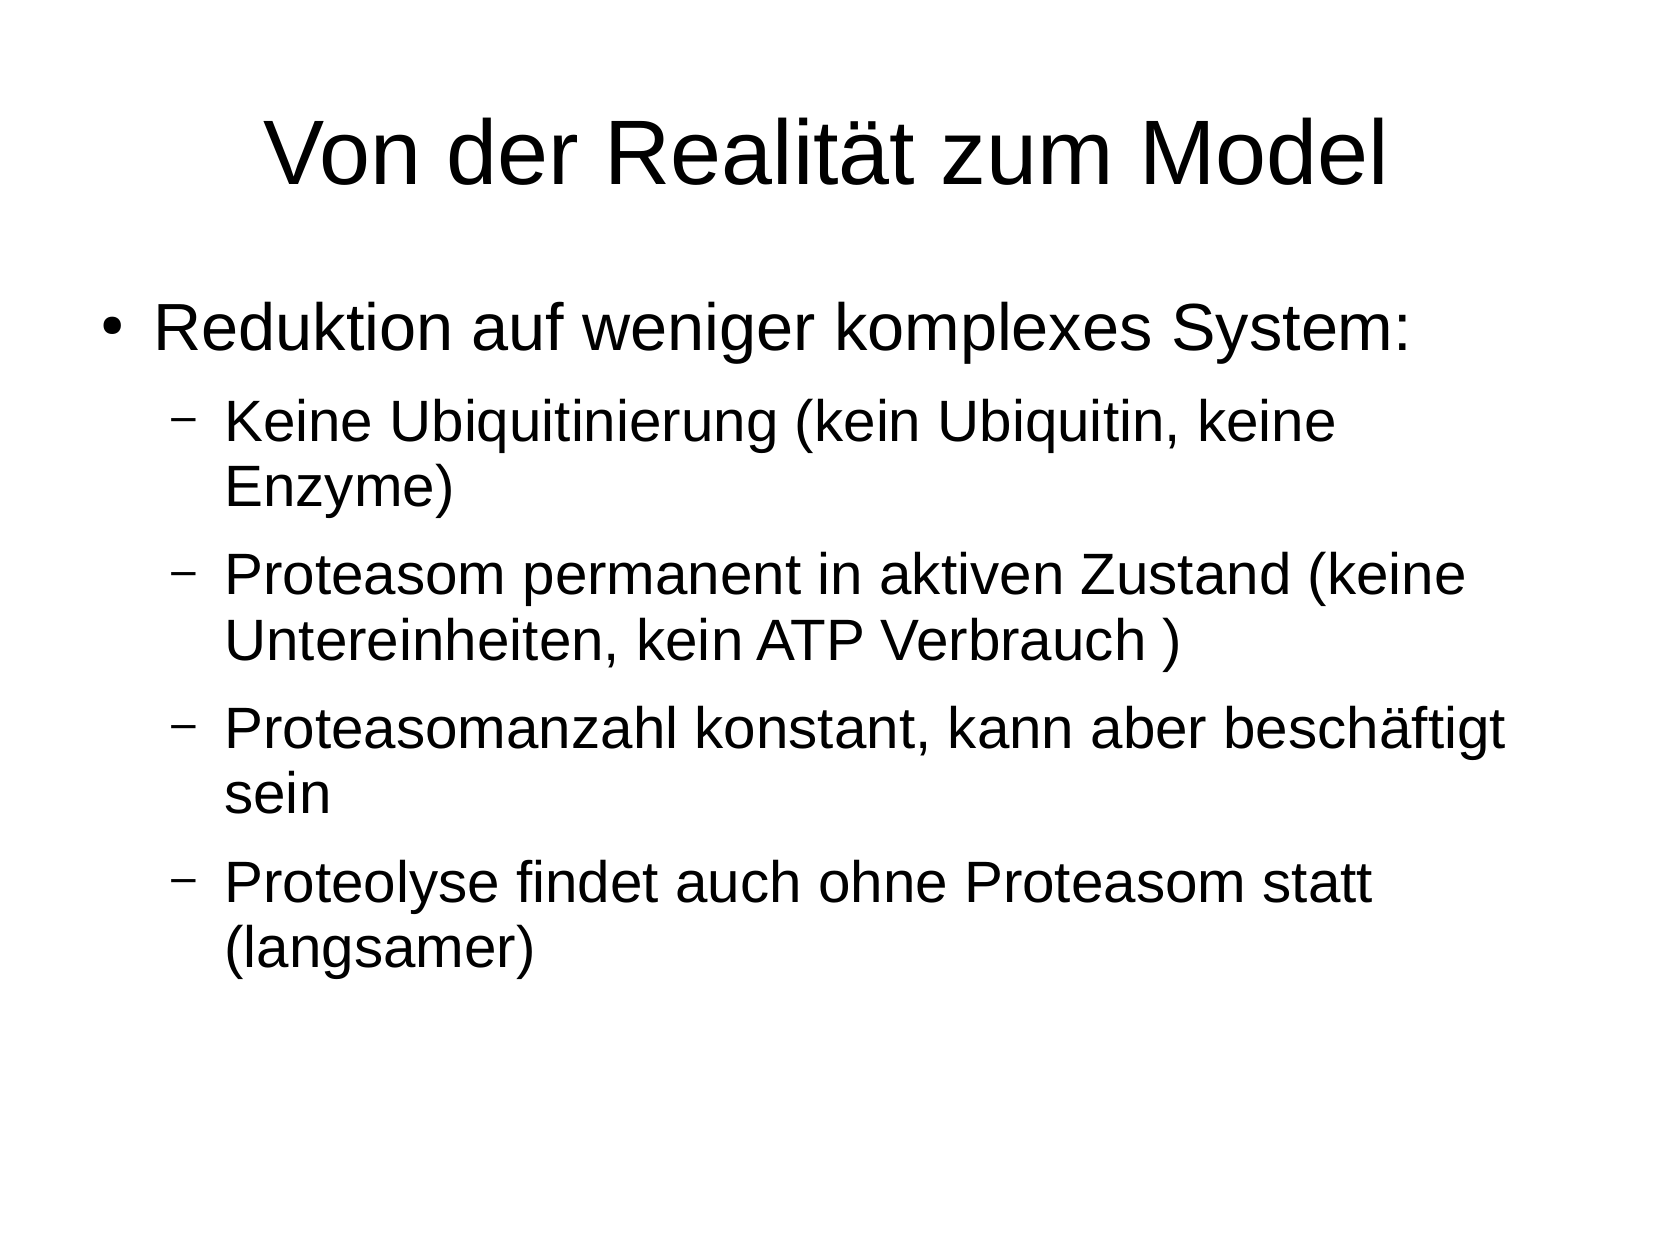

# Von der Realität zum Model
Reduktion auf weniger komplexes System:
Keine Ubiquitinierung (kein Ubiquitin, keine Enzyme)
Proteasom permanent in aktiven Zustand (keine Untereinheiten, kein ATP Verbrauch )
Proteasomanzahl konstant, kann aber beschäftigt sein
Proteolyse findet auch ohne Proteasom statt (langsamer)